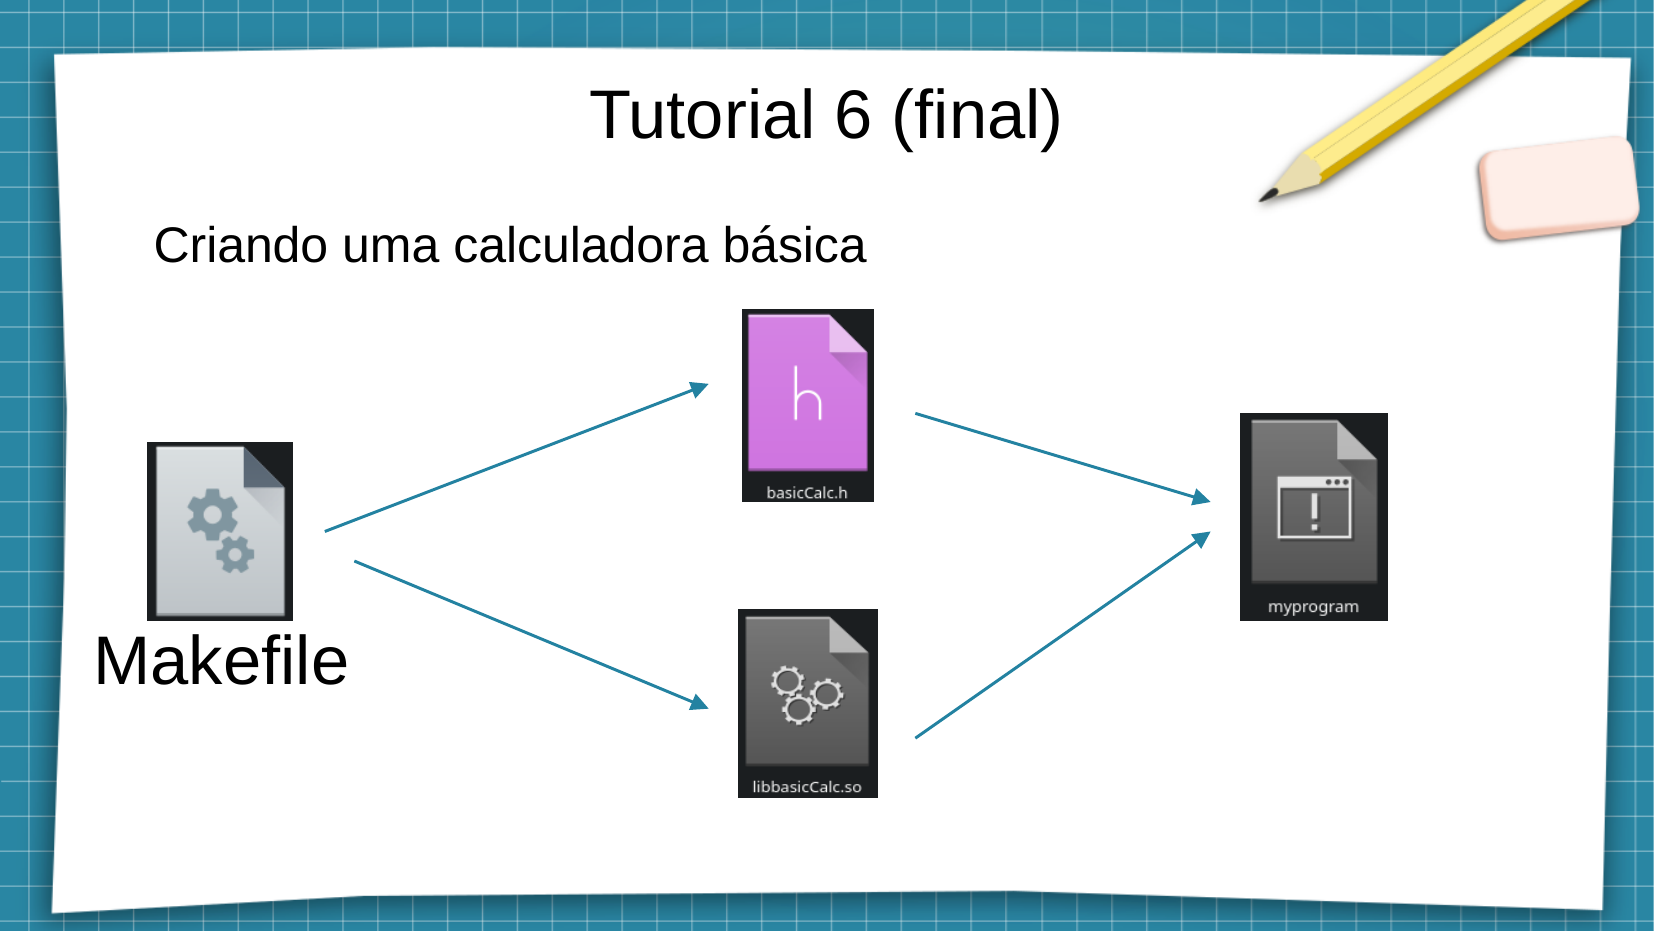

# Tutorial 6 (final)
Criando uma calculadora básica
Makefile